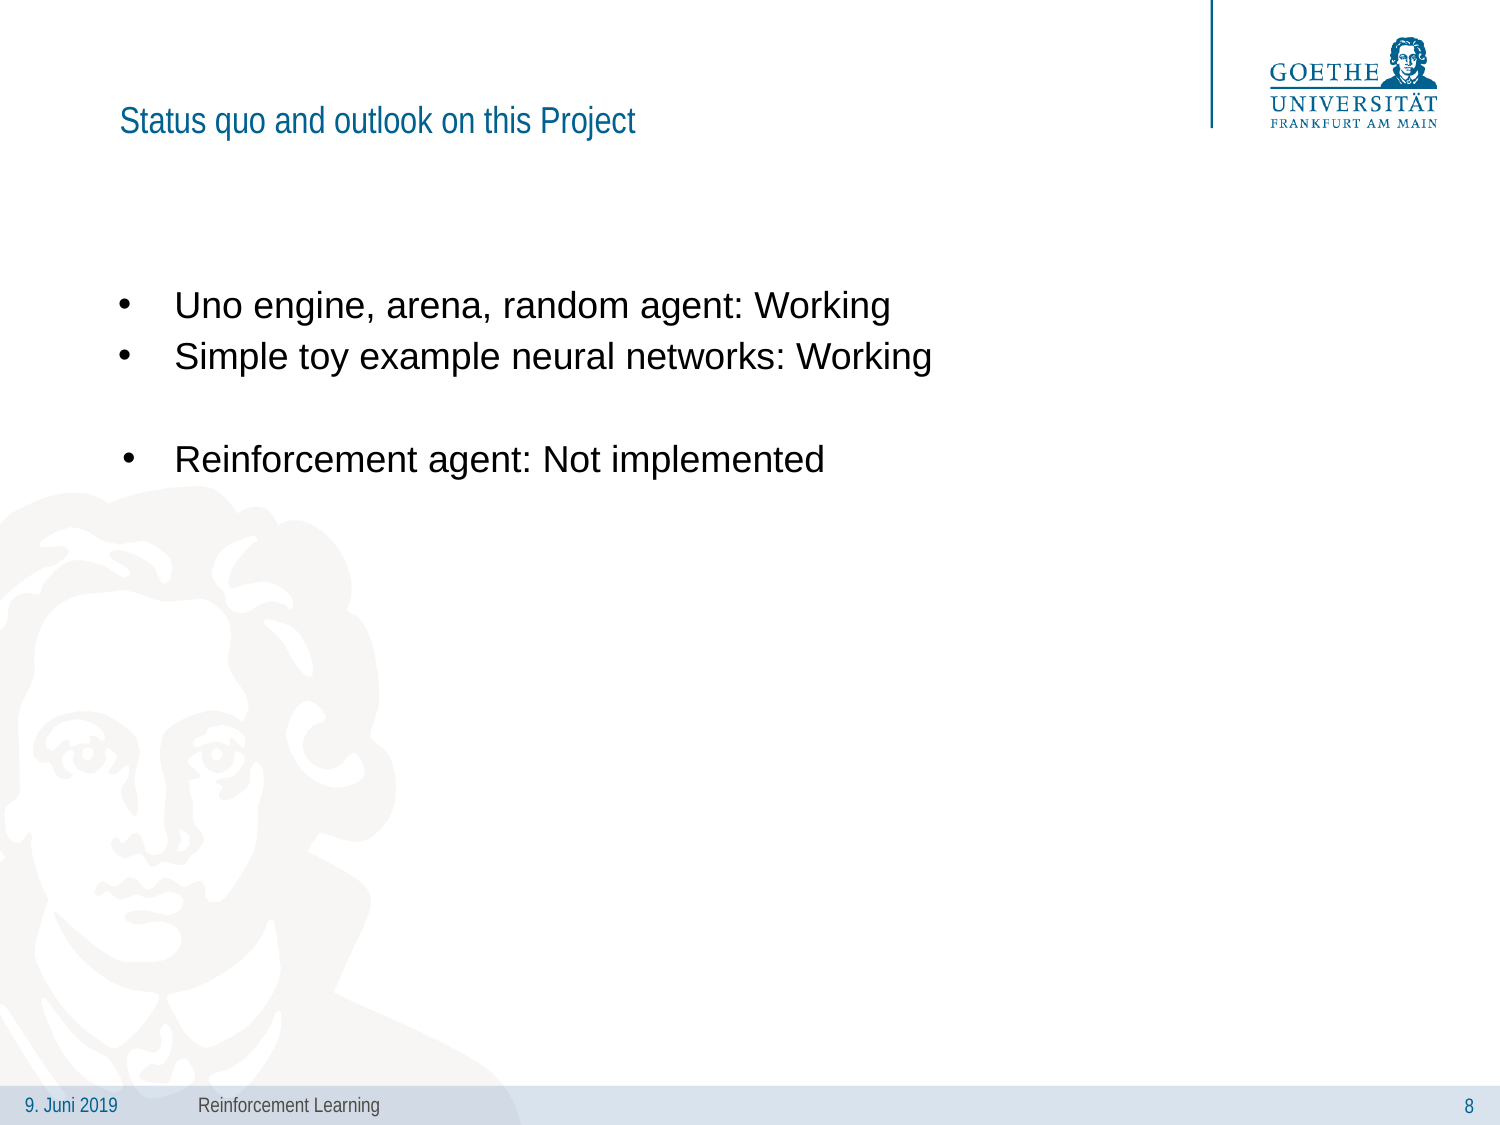

# Status quo and outlook on this Project
Uno engine, arena, random agent: Working
Simple toy example neural networks: Working
Reinforcement agent: Not implemented
Reinforcement Learning